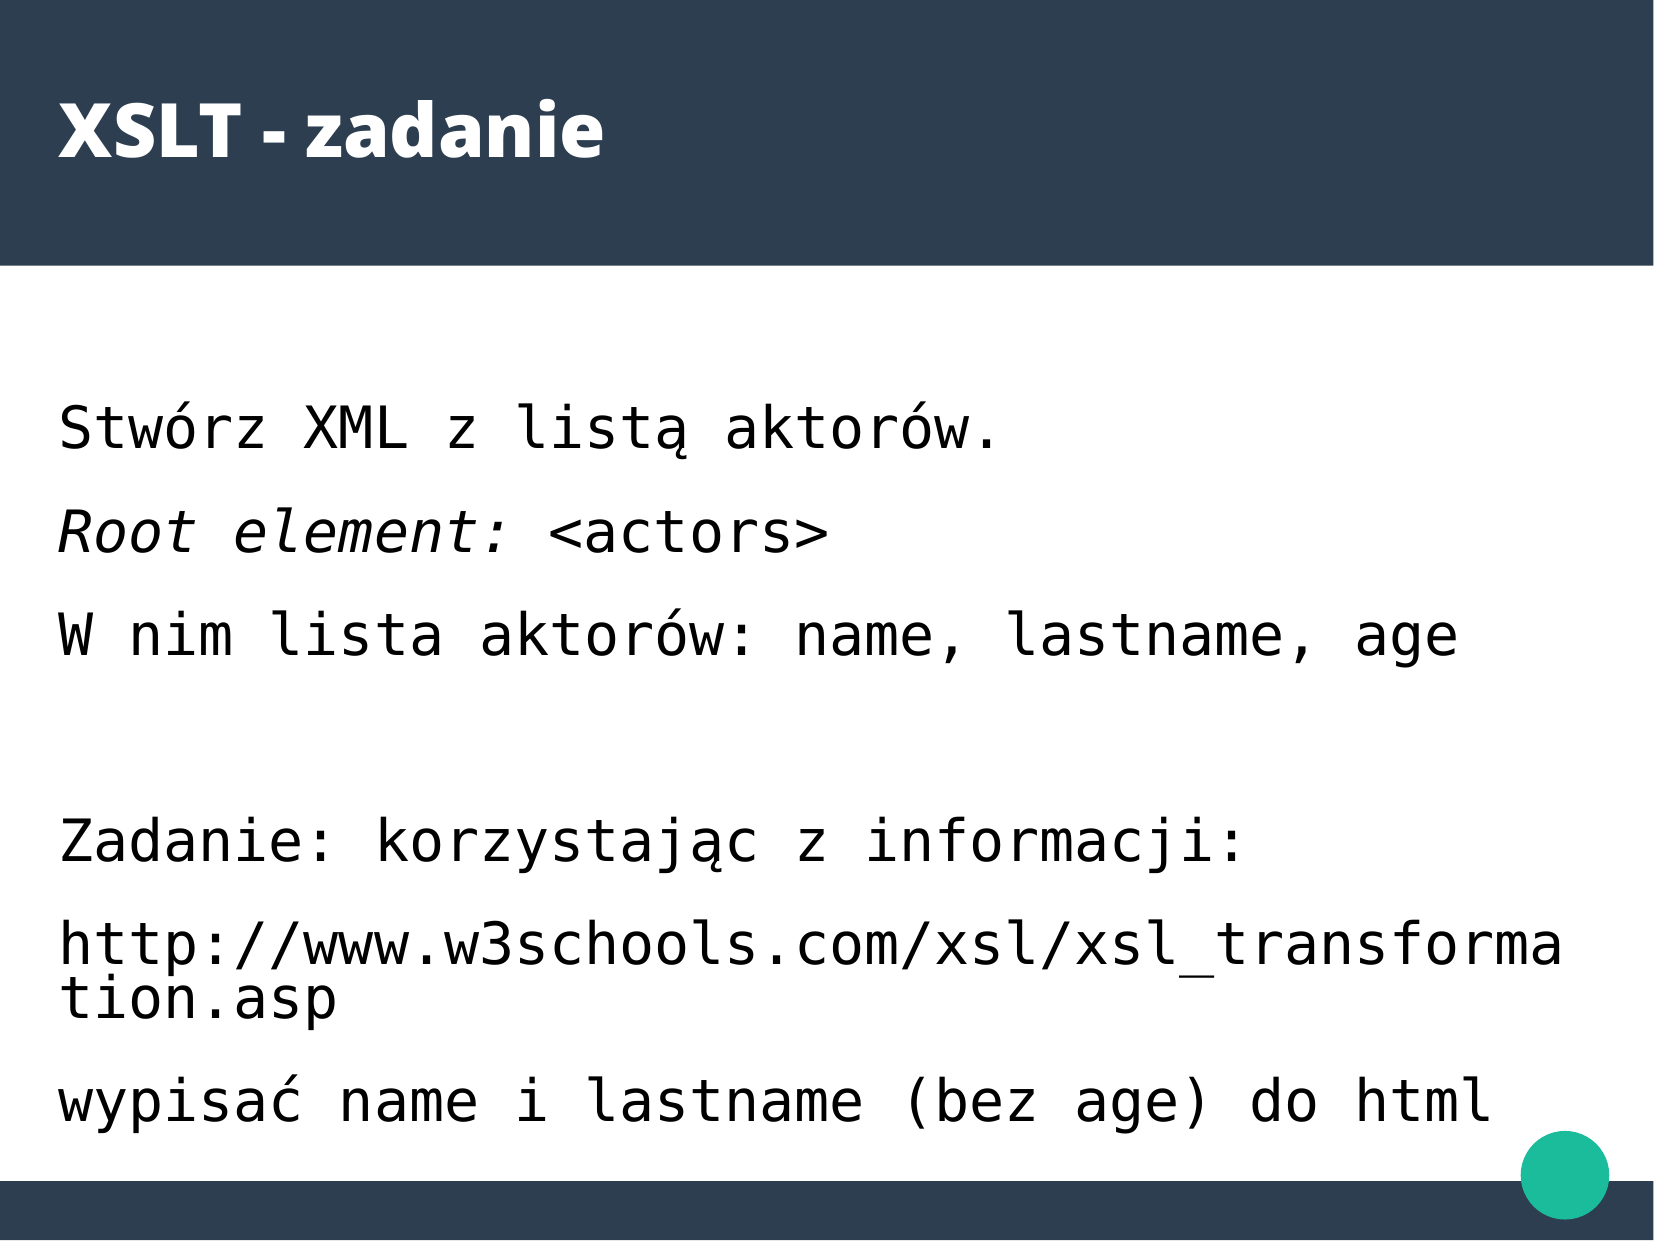

# XSLT - zadanie
Stwórz XML z listą aktorów.
Root element: <actors>
W nim lista aktorów: name, lastname, age
Zadanie: korzystając z informacji:
http://www.w3schools.com/xsl/xsl_transformation.asp
wypisać name i lastname (bez age) do html